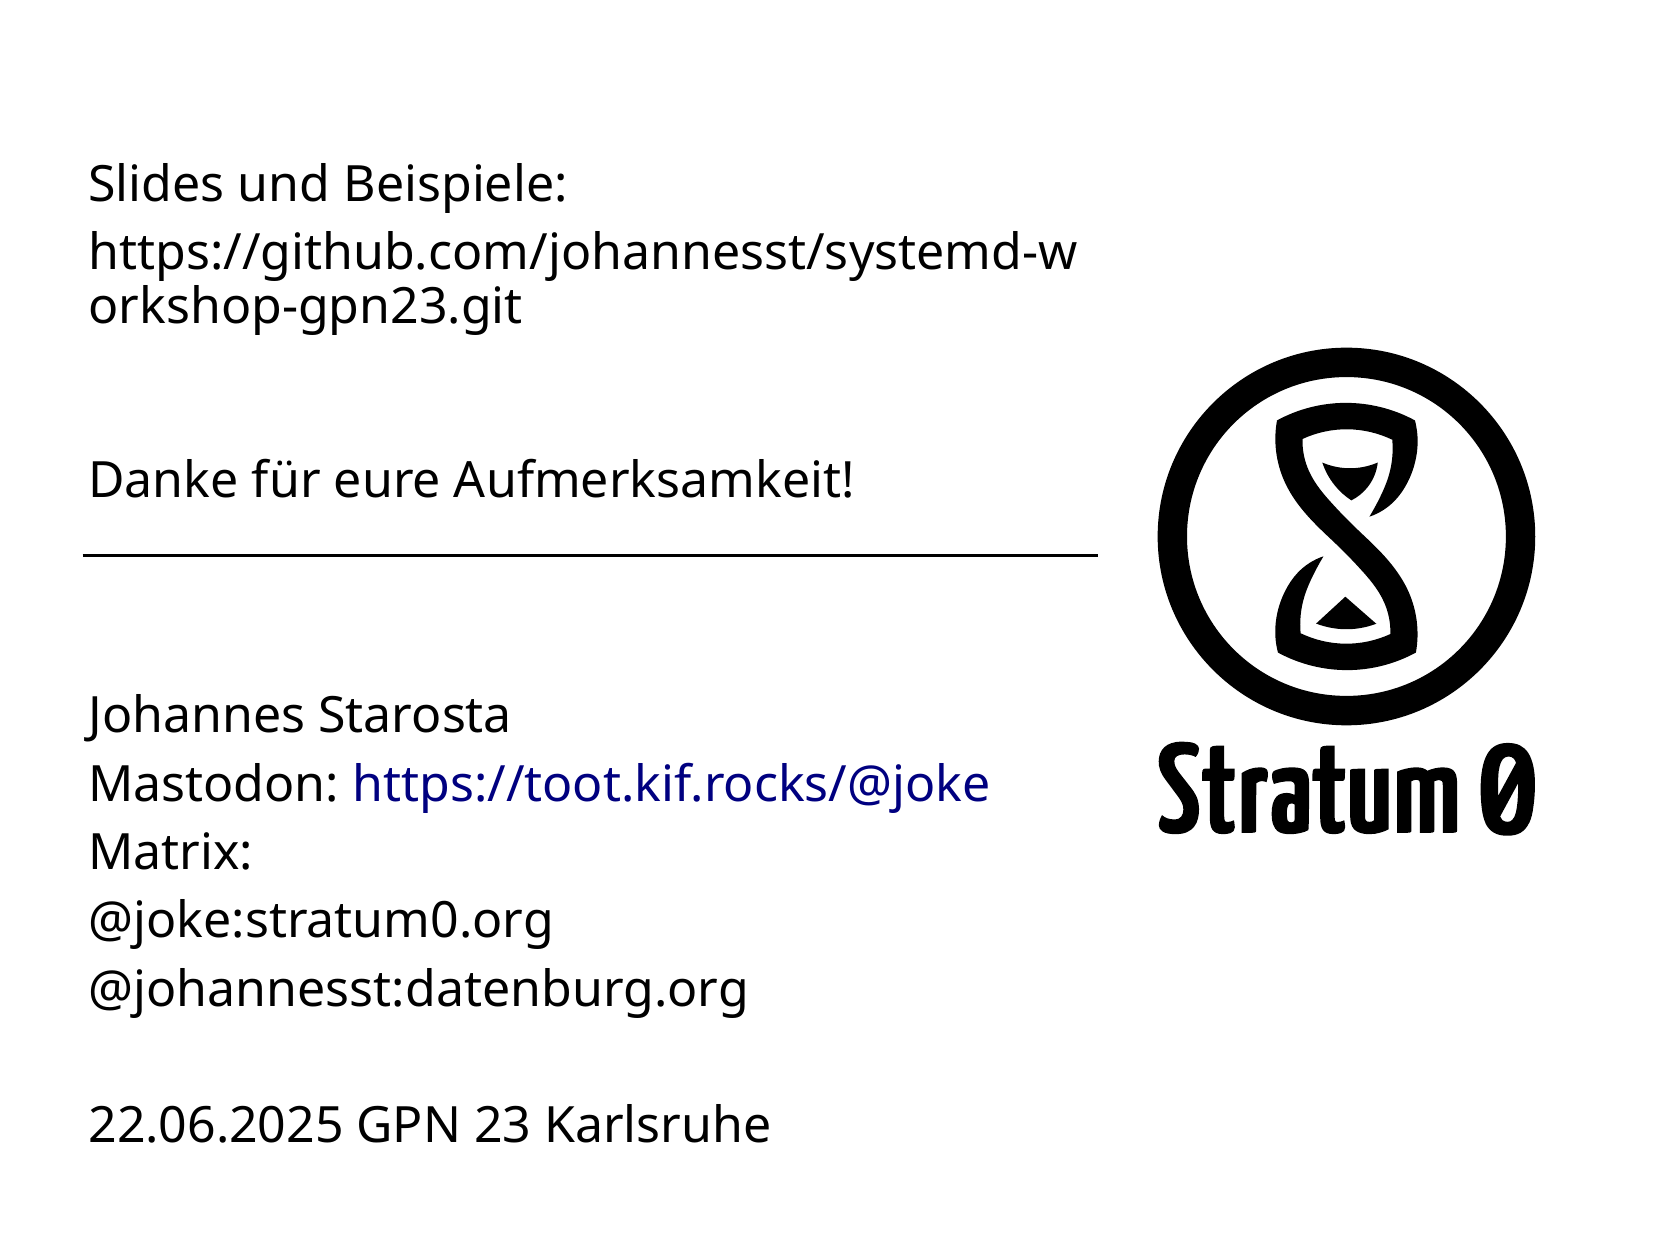

Slides und Beispiele:
https://github.com/johannesst/systemd-workshop-gpn23.git
Johannes Starosta
Mastodon: https://toot.kif.rocks/@joke
Matrix:
@joke:stratum0.org
@johannesst:datenburg.org
22.06.2025 GPN 23 Karlsruhe
# Danke für eure Aufmerksamkeit!
Chrissi^
29